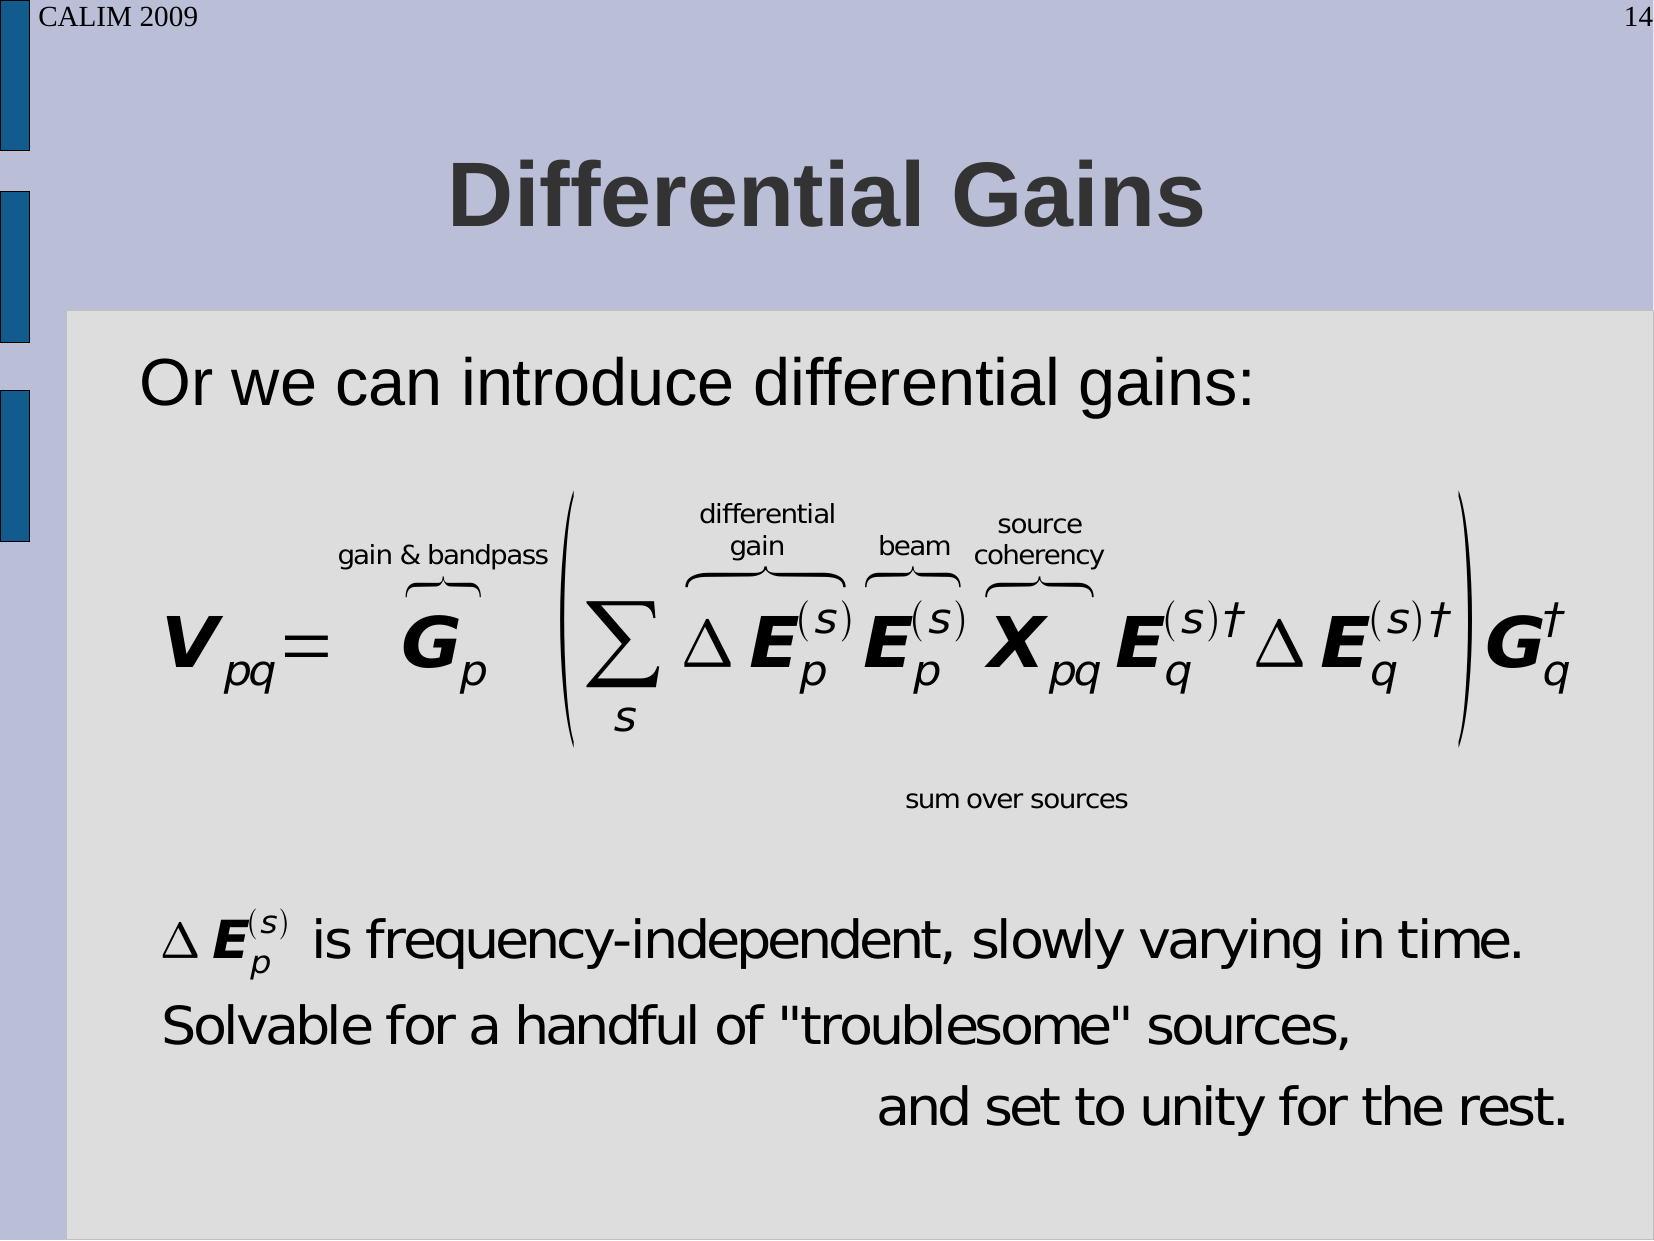

CALIM 2009
14
# Differential Gains
Or we can introduce differential gains: